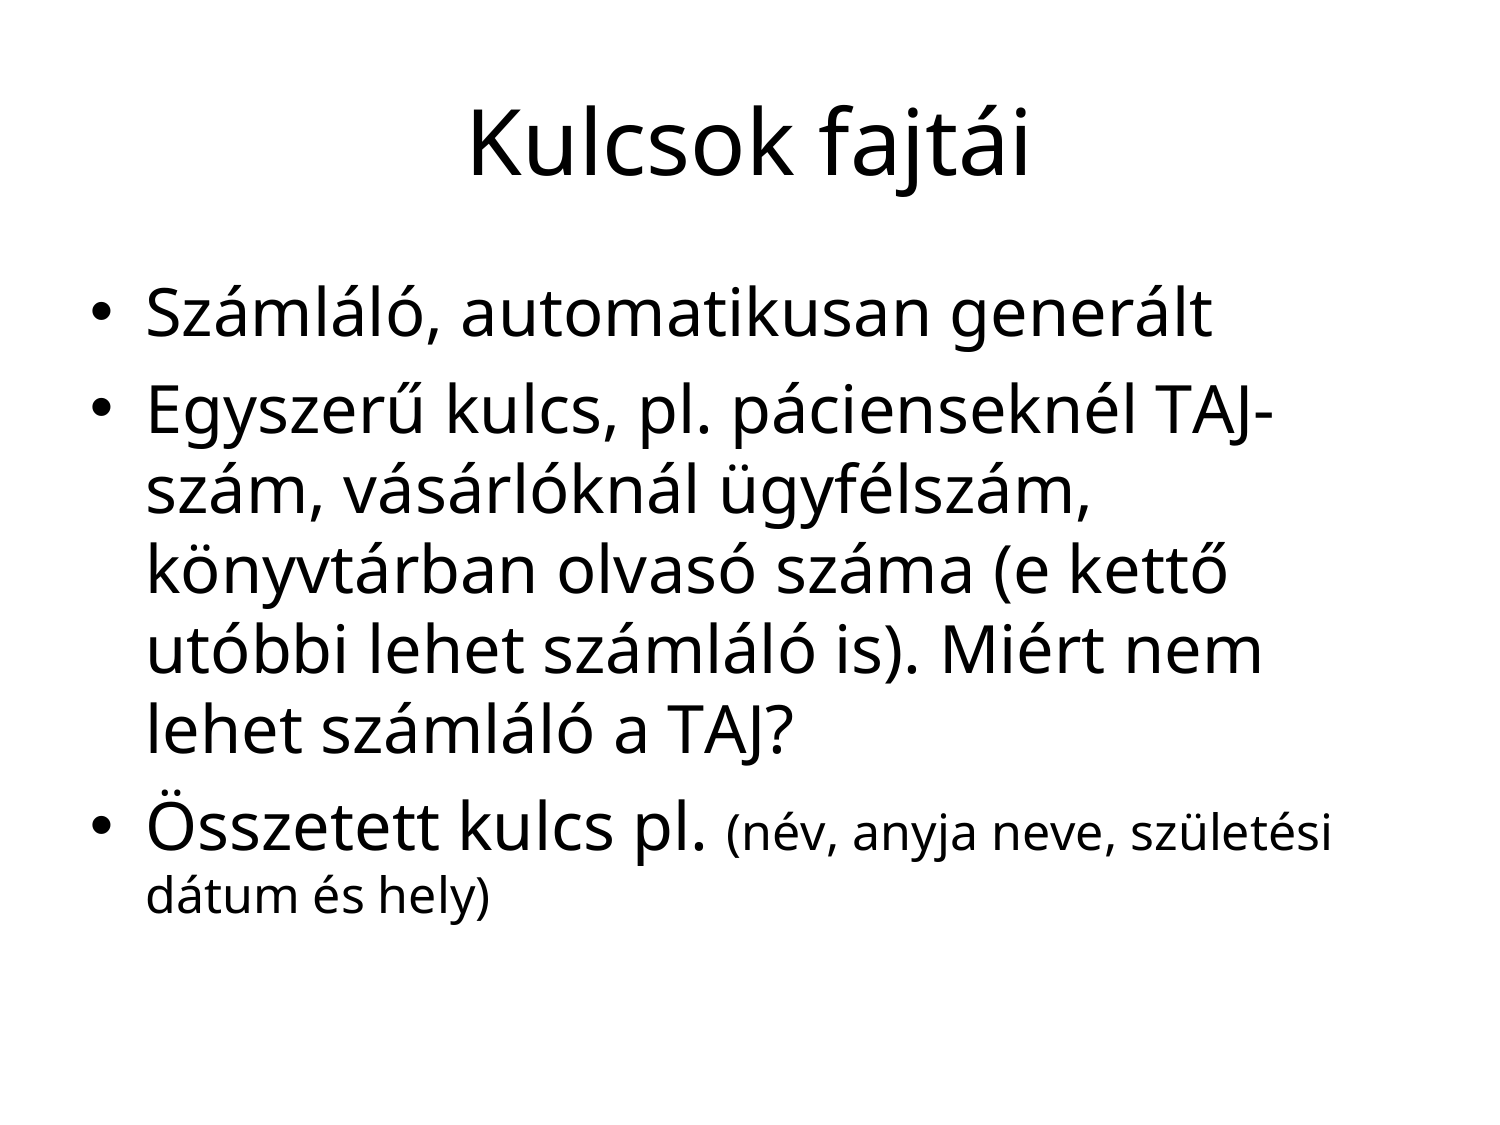

# Kulcsok fajtái
Számláló, automatikusan generált
Egyszerű kulcs, pl. pácienseknél TAJ-szám, vásárlóknál ügyfélszám, könyvtárban olvasó száma (e kettő utóbbi lehet számláló is). Miért nem lehet számláló a TAJ?
Összetett kulcs pl. (név, anyja neve, születési dátum és hely)